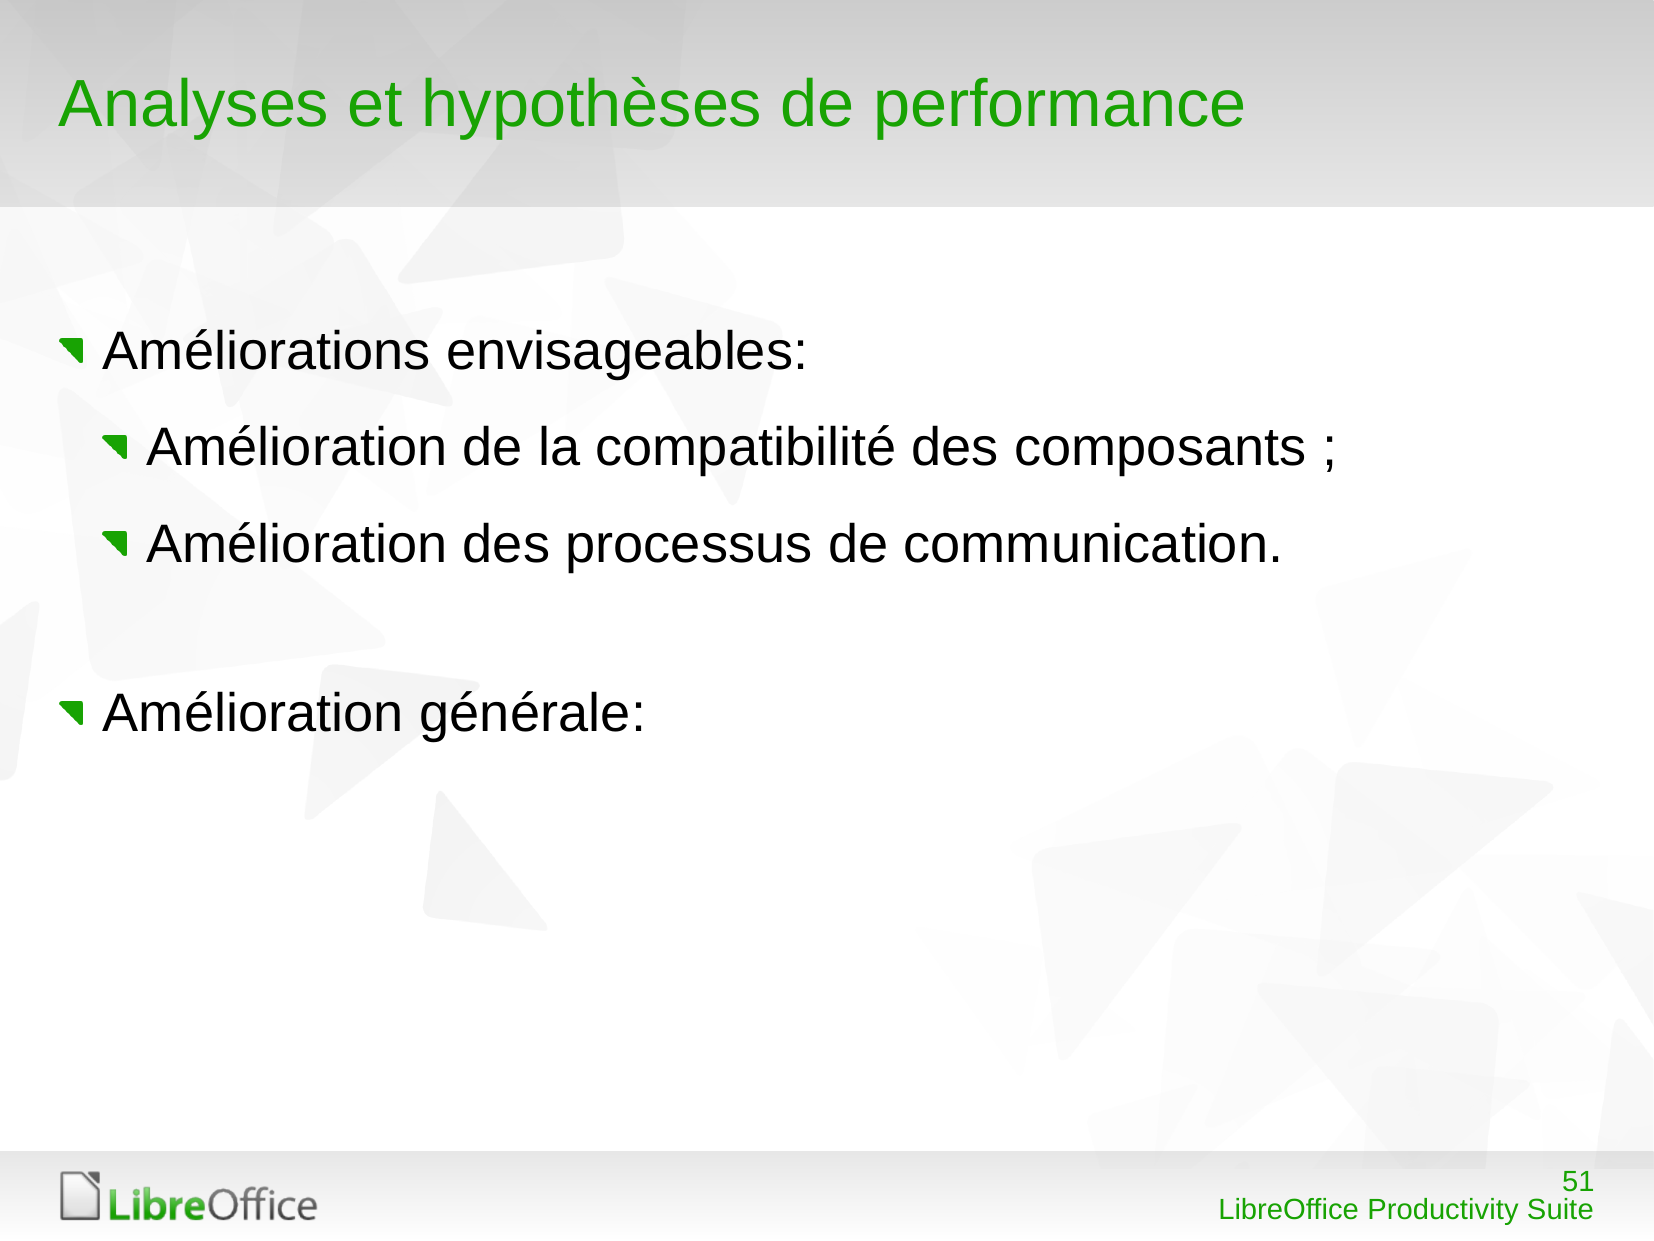

# Analyses et hypothèses de performance
Améliorations envisageables:
Amélioration de la compatibilité des composants ;
Amélioration des processus de communication.
Amélioration générale:
51
LibreOffice Productivity Suite